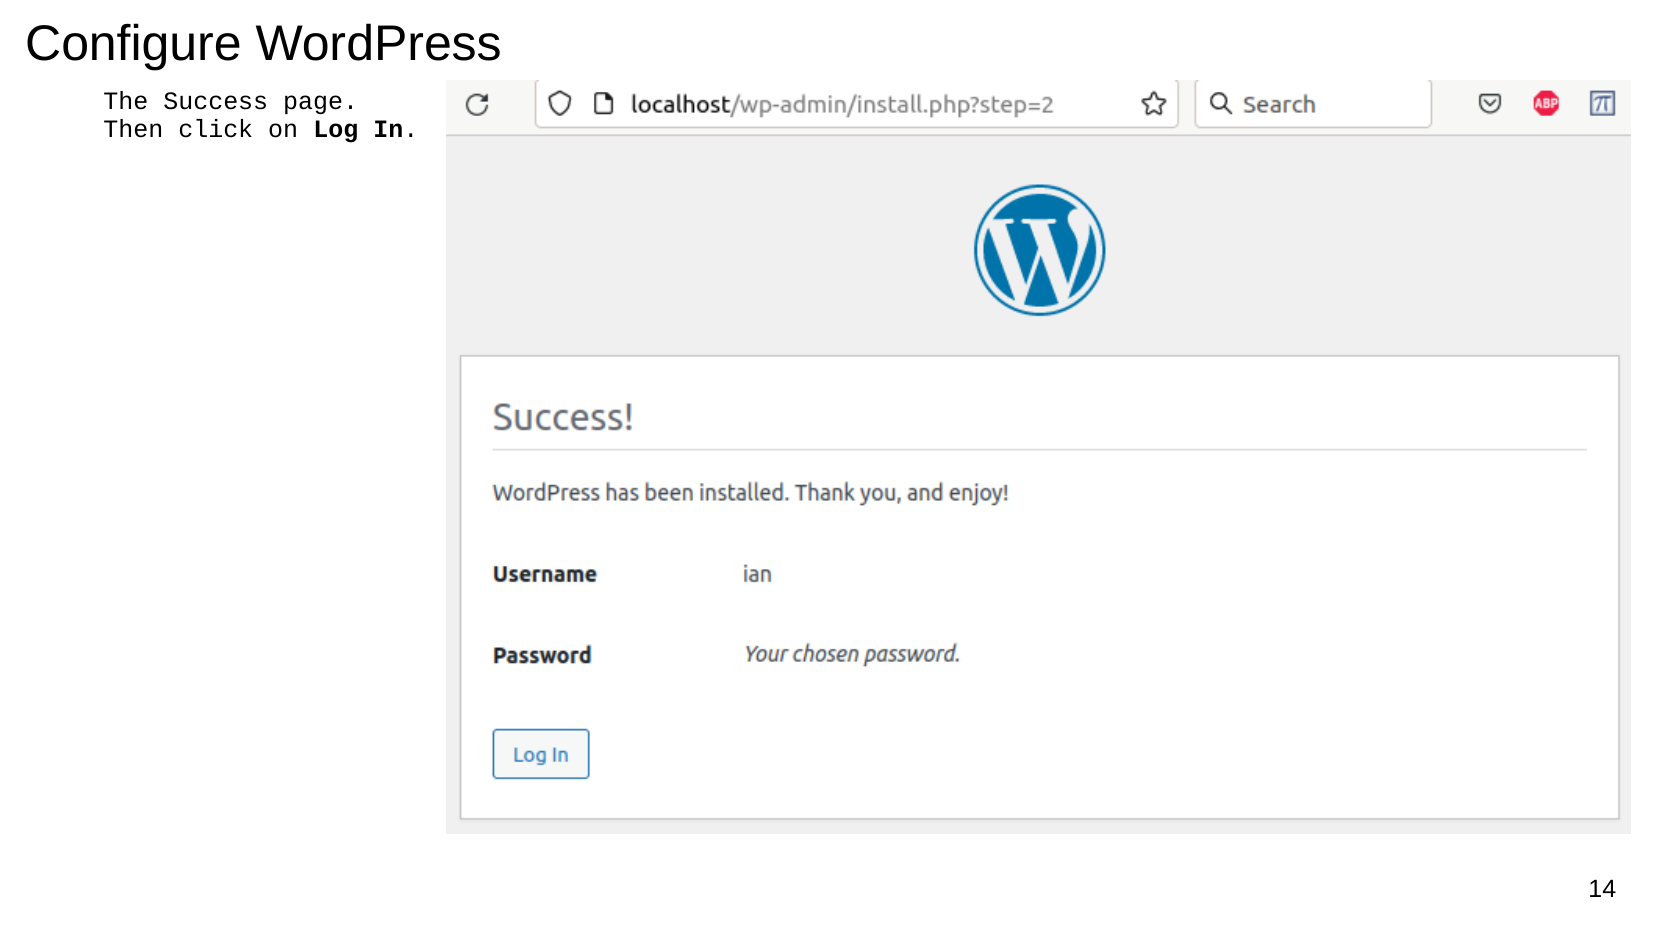

# Configure WordPress
The Success page.
Then click on Log In.